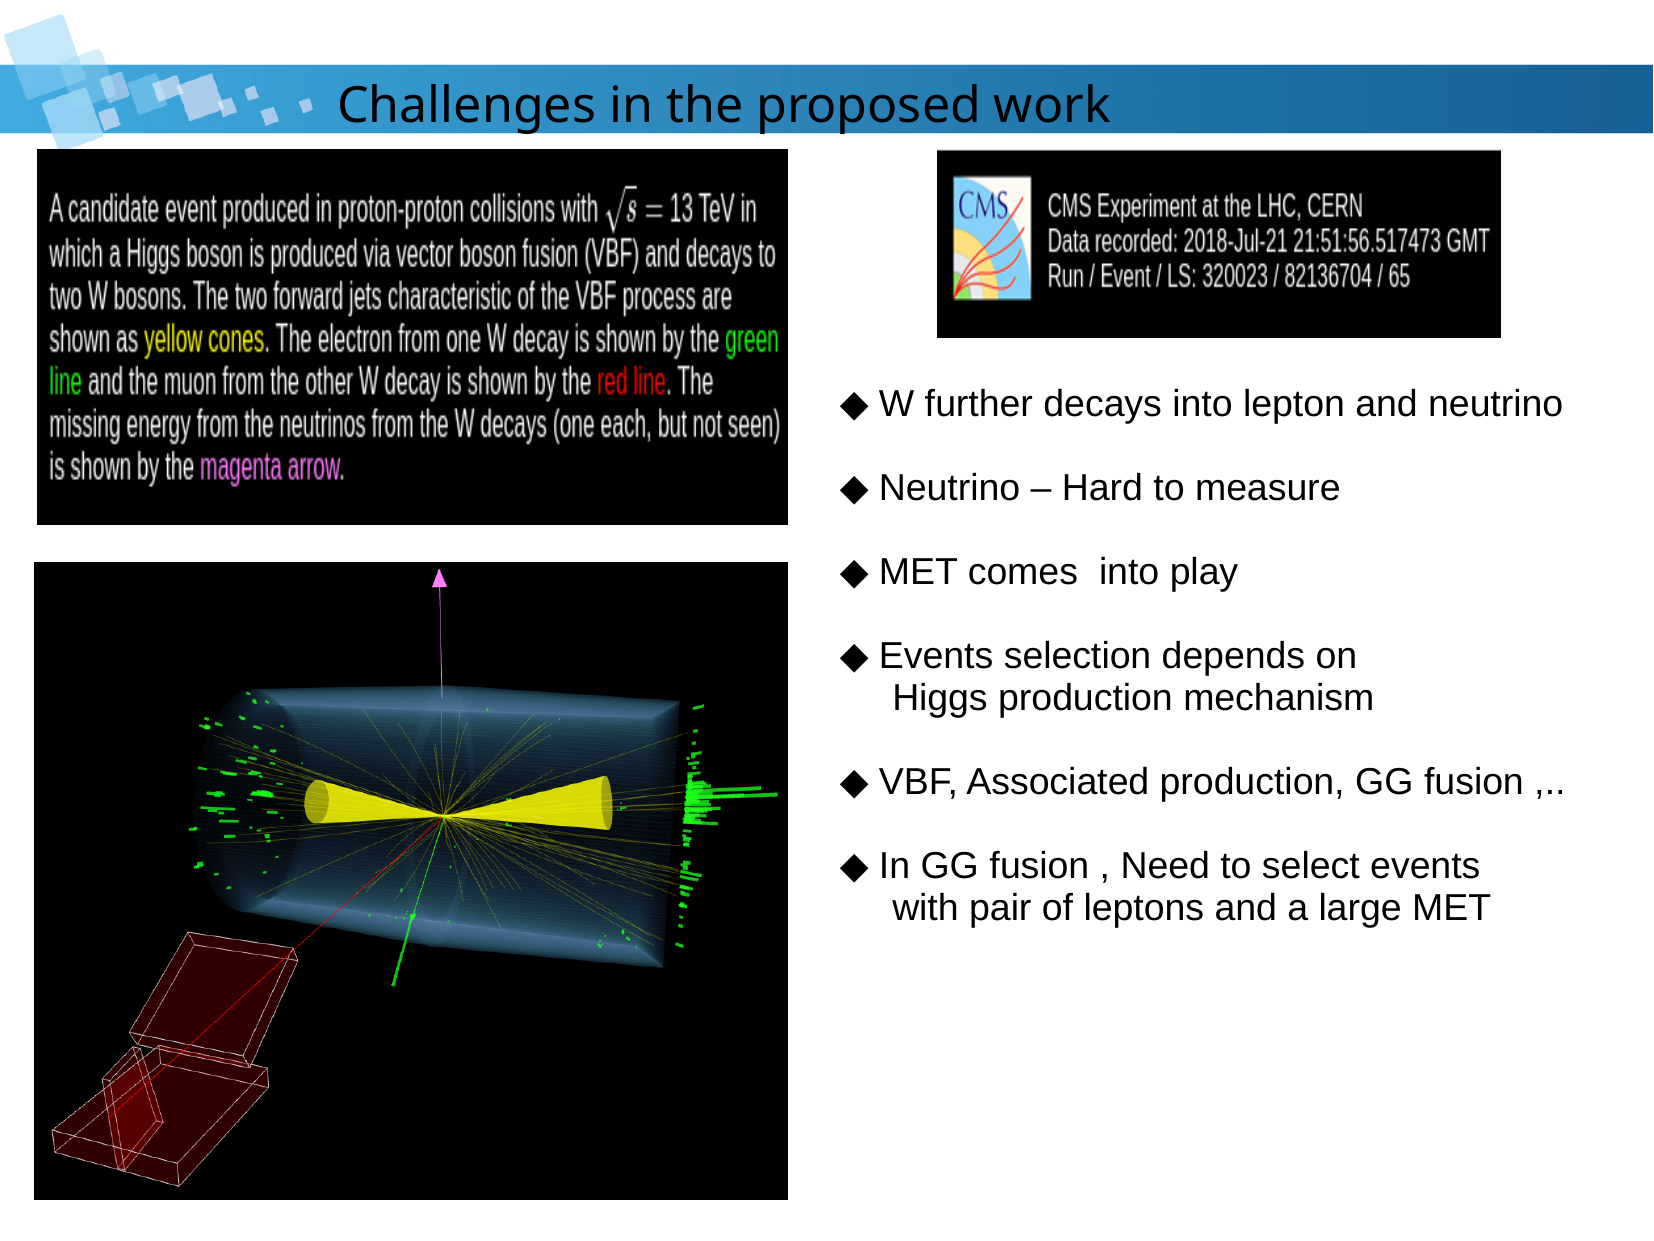

# Challenges in the proposed work
◆ W further decays into lepton and neutrino
◆ Neutrino – Hard to measure
◆ MET comes into play
◆ Events selection depends on
 Higgs production mechanism
◆ VBF, Associated production, GG fusion ,..
◆ In GG fusion , Need to select events
 with pair of leptons and a large MET